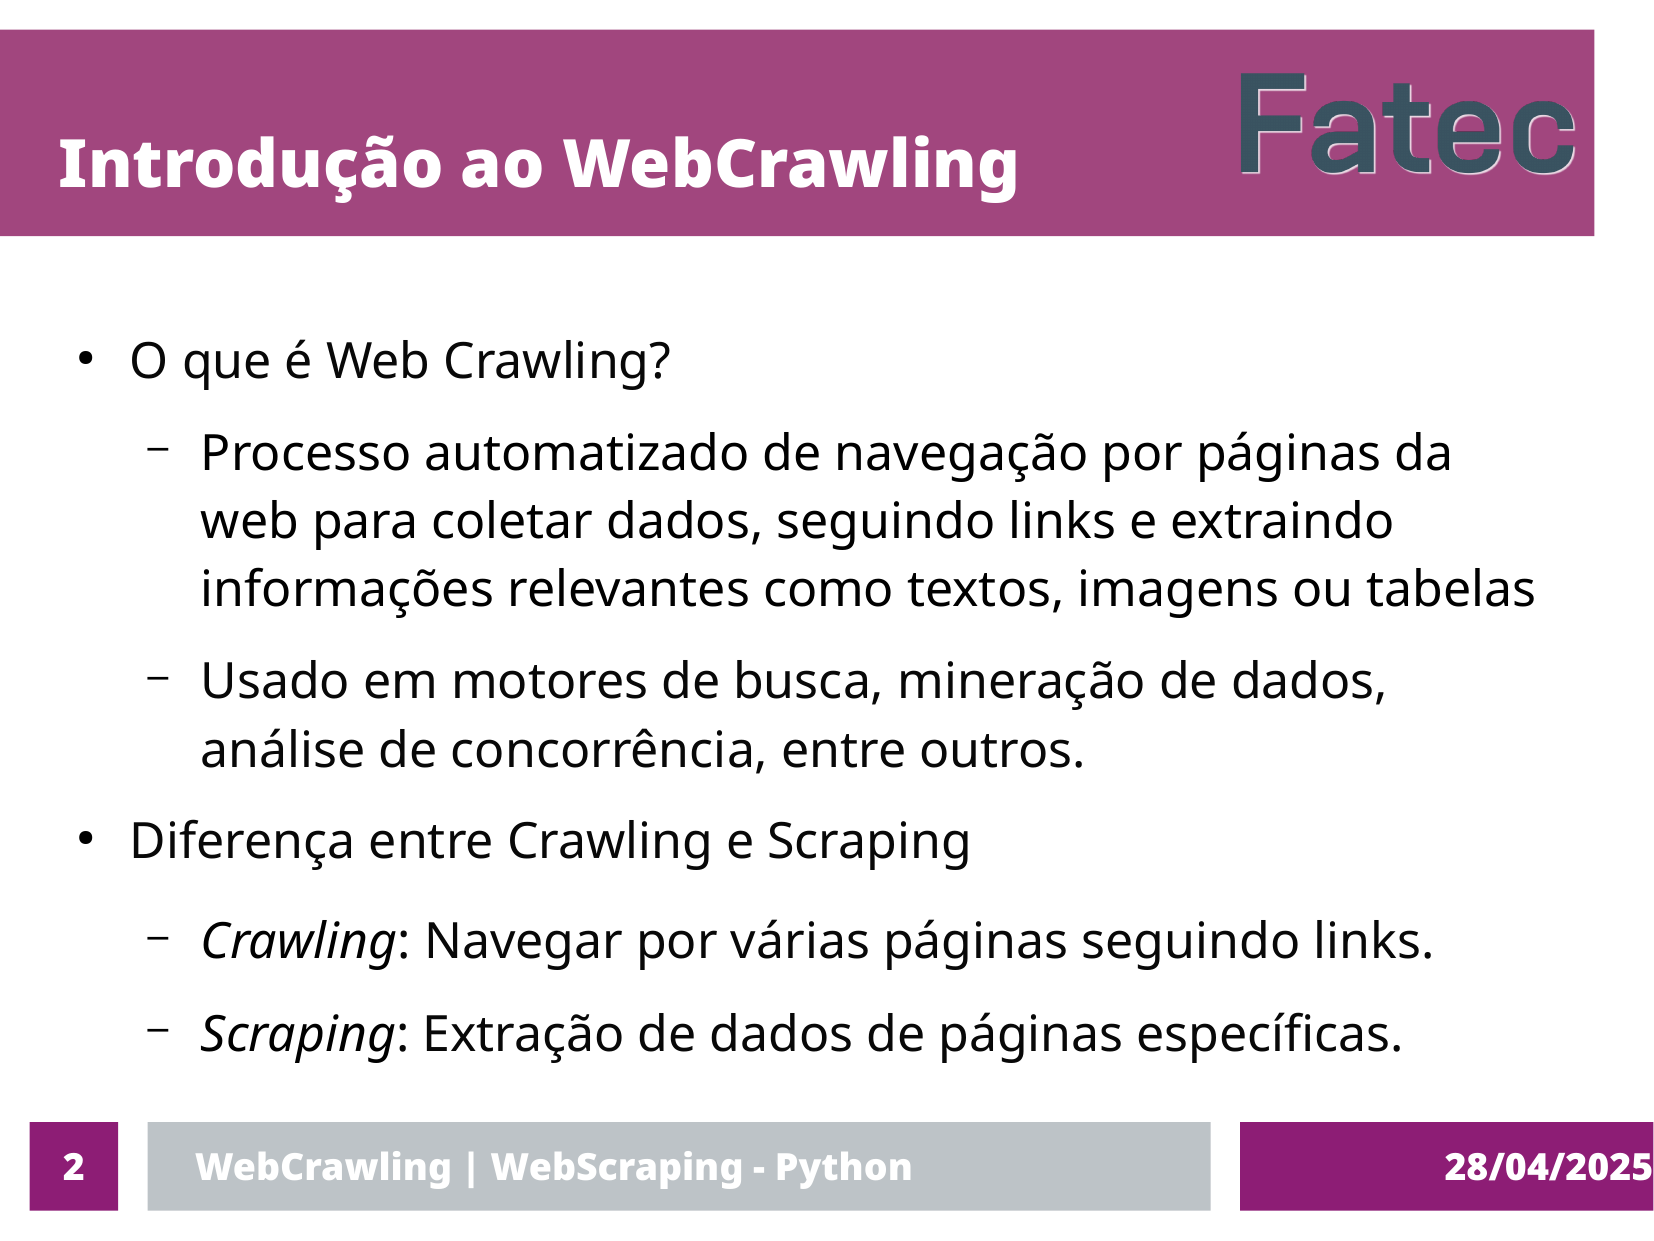

# Introdução ao WebCrawling
O que é Web Crawling?
Processo automatizado de navegação por páginas da web para coletar dados, seguindo links e extraindo informações relevantes como textos, imagens ou tabelas
Usado em motores de busca, mineração de dados, análise de concorrência, entre outros.
Diferença entre Crawling e Scraping
Crawling: Navegar por várias páginas seguindo links.
Scraping: Extração de dados de páginas específicas.
2